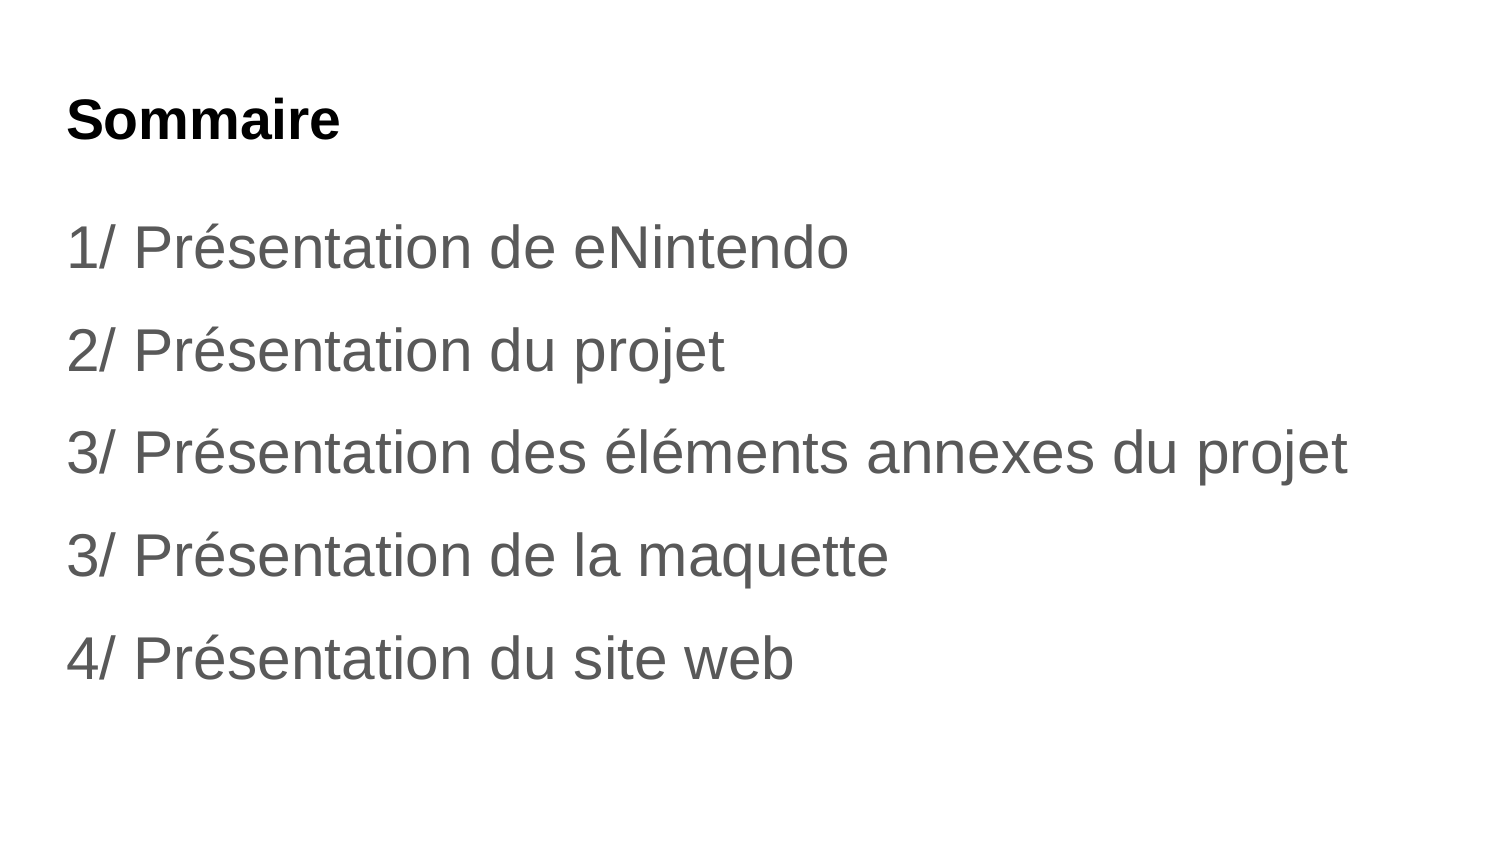

# Sommaire
1/ Présentation de eNintendo
2/ Présentation du projet
3/ Présentation des éléments annexes du projet
3/ Présentation de la maquette
4/ Présentation du site web